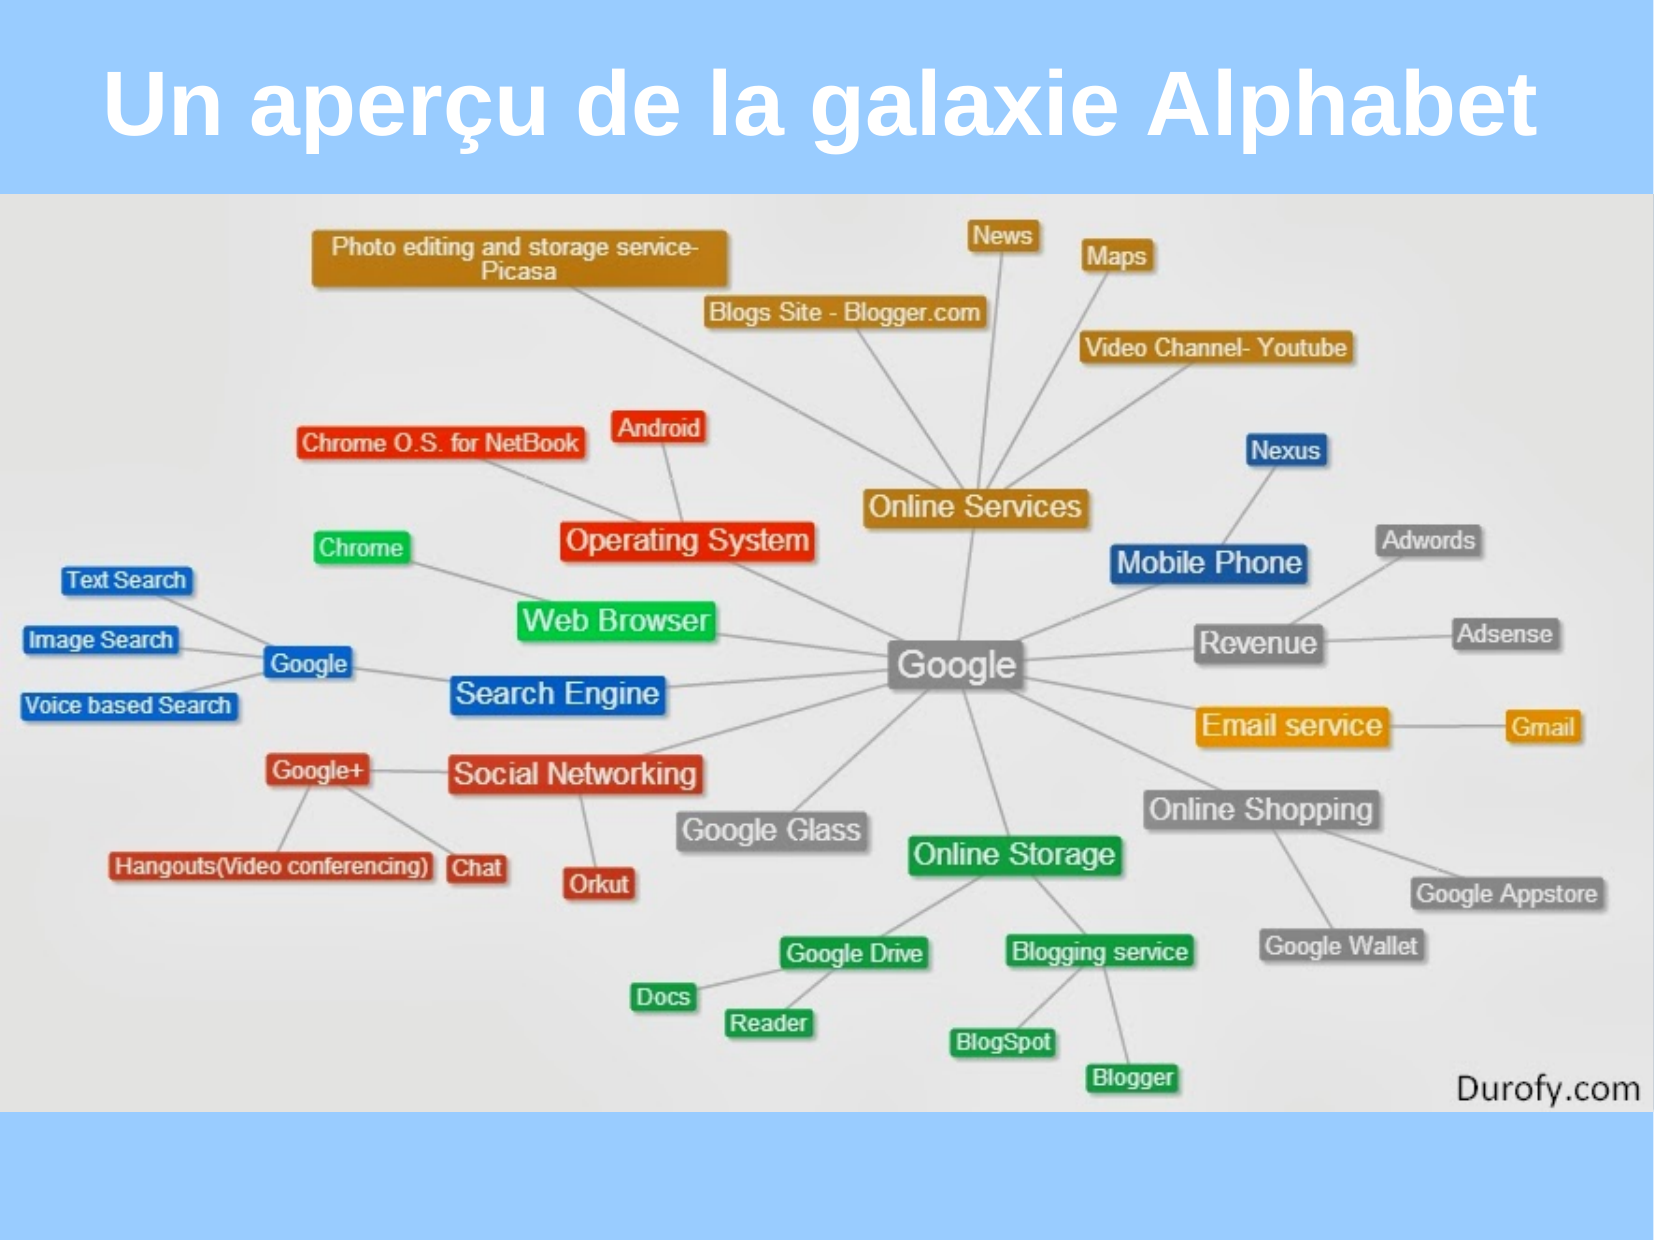

# Un aperçu de la galaxie Alphabet